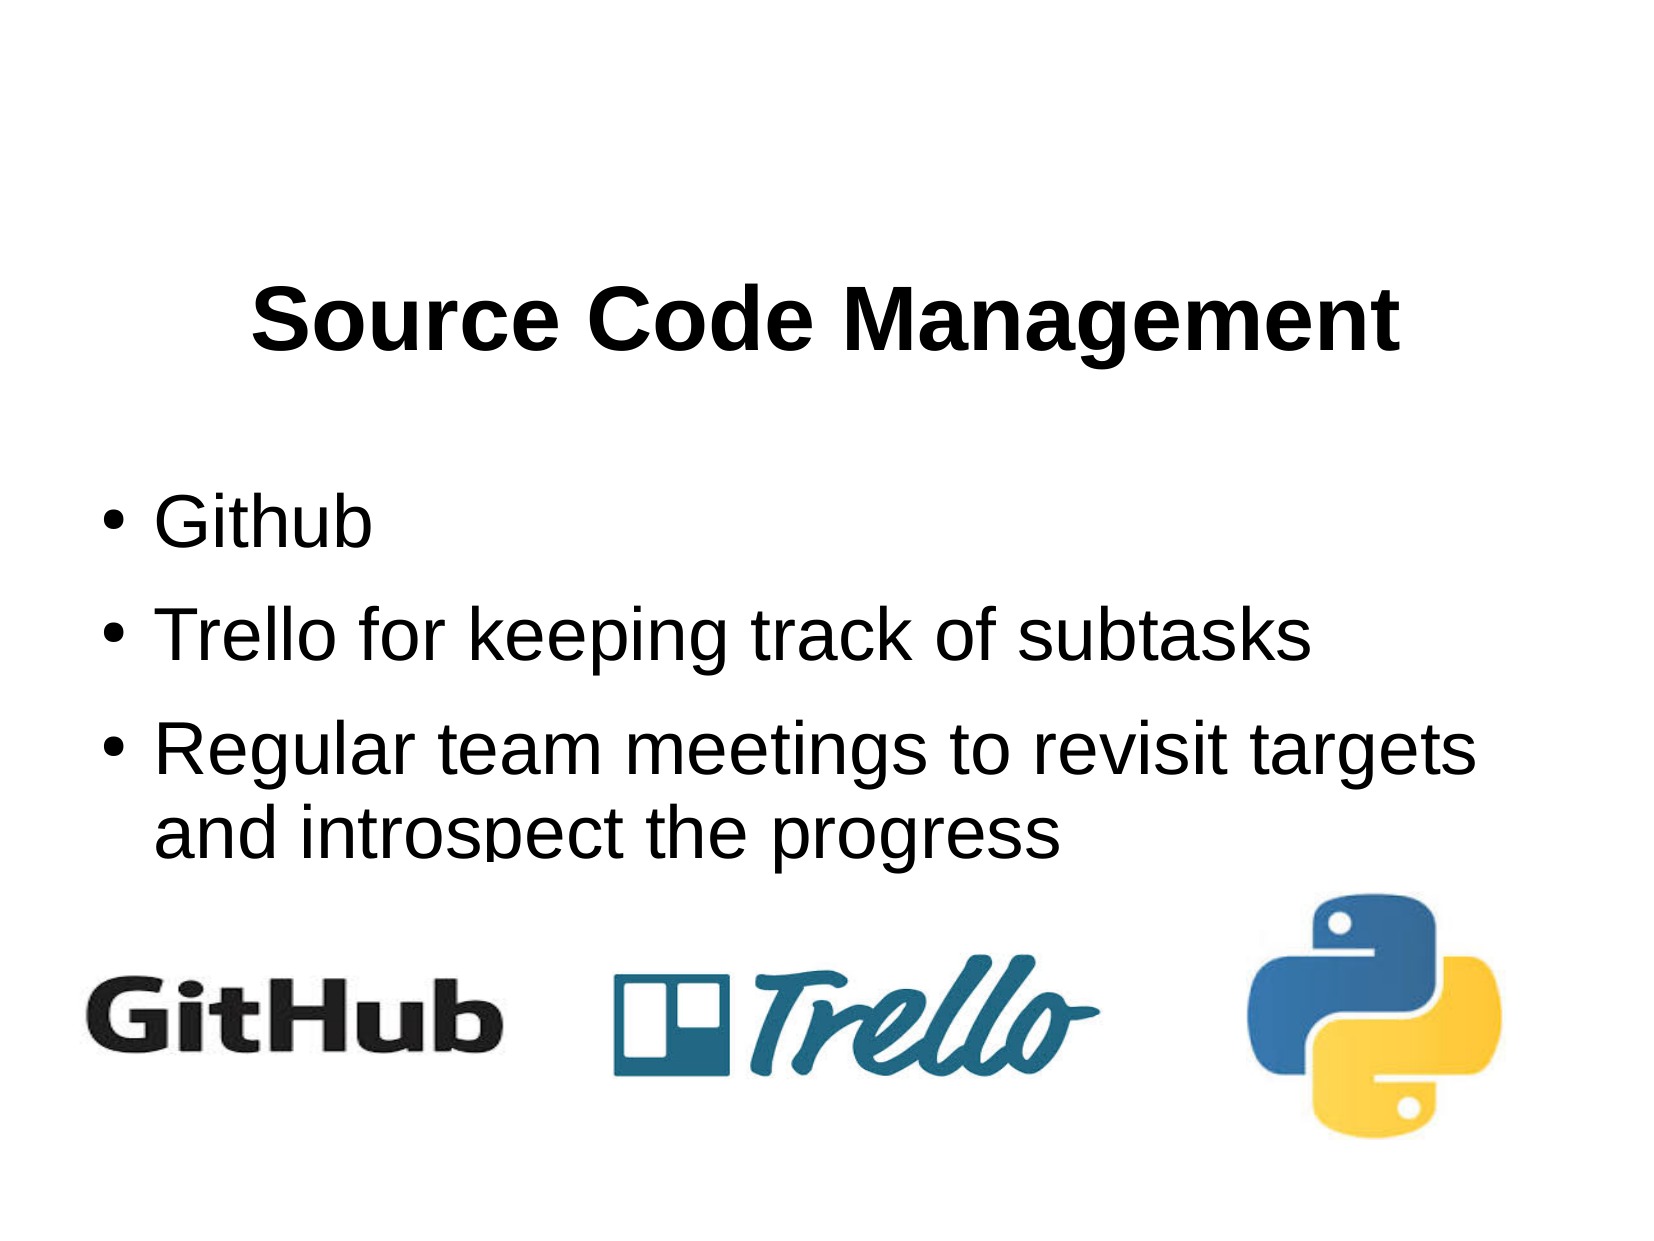

# Source Code Management
Github
Trello for keeping track of subtasks
Regular team meetings to revisit targets and introspect the progress